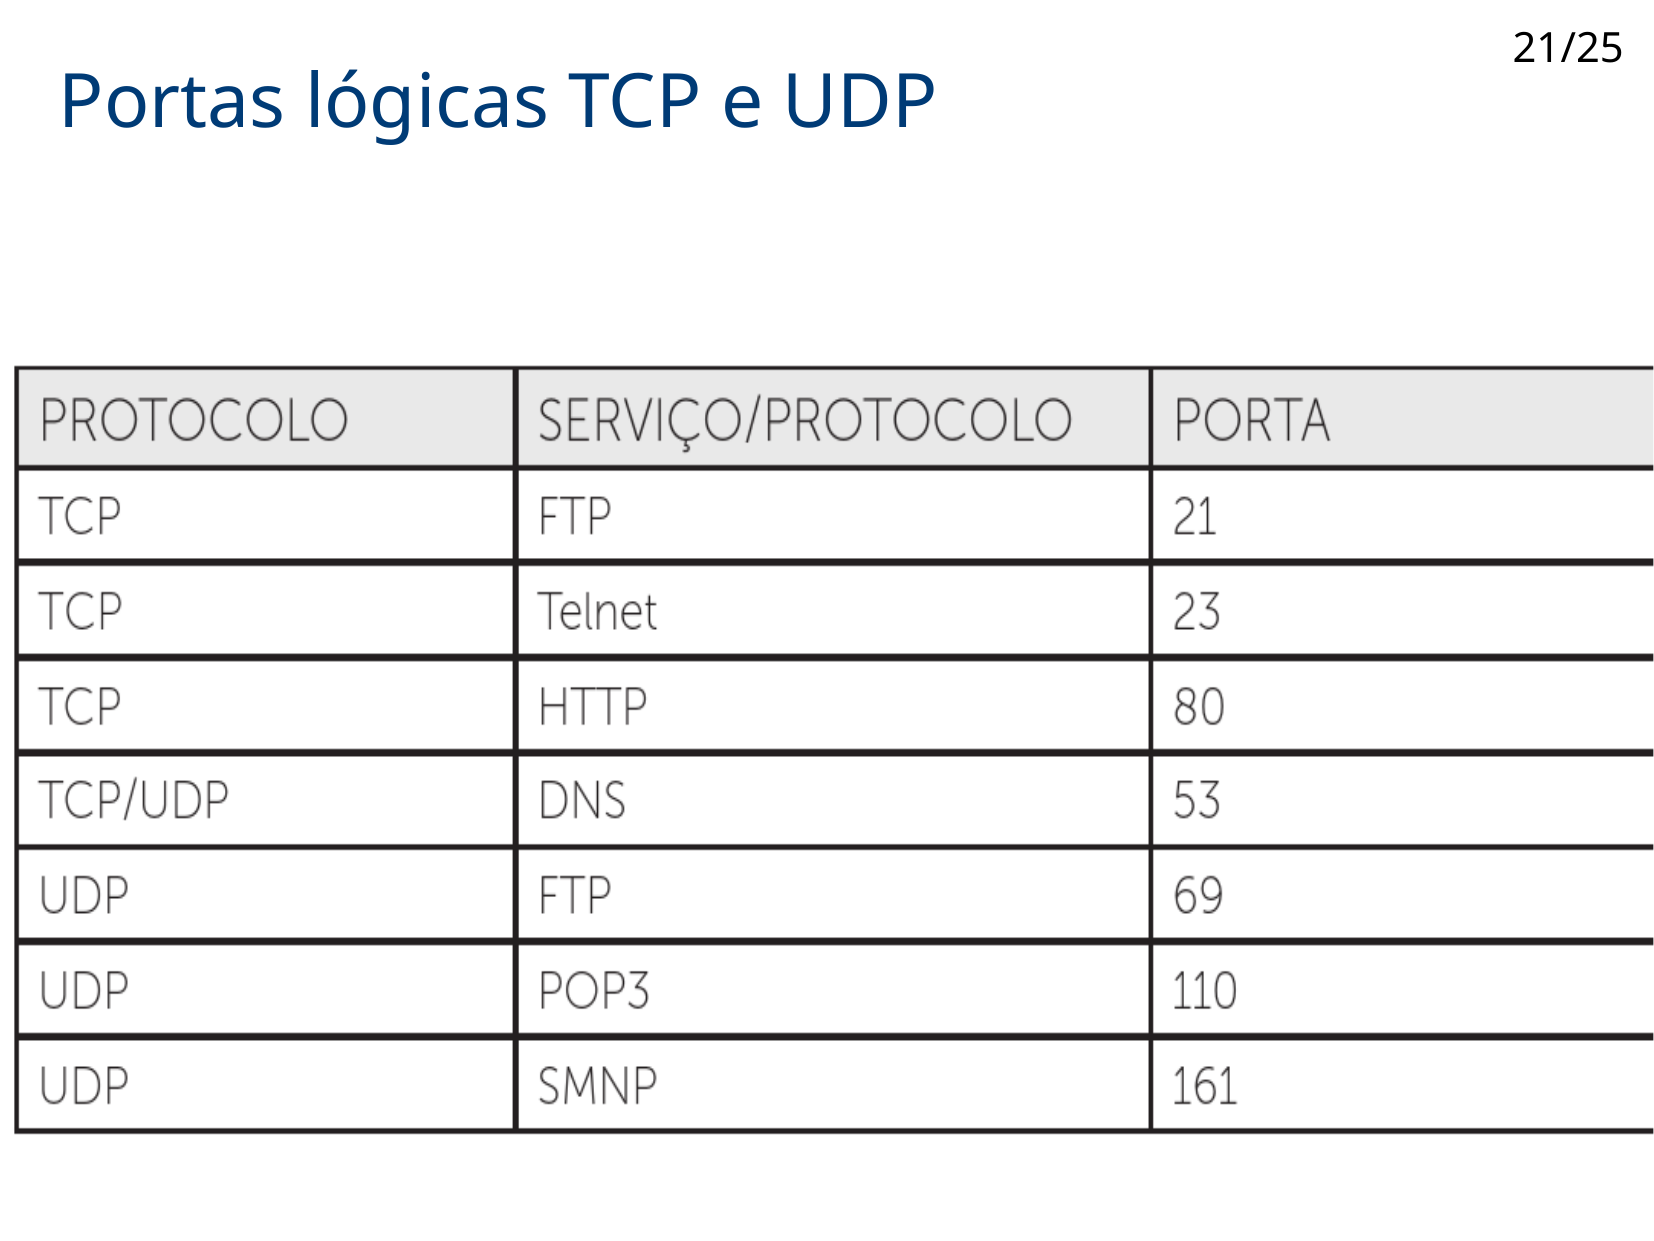

21
# Portas lógicas TCP e UDP